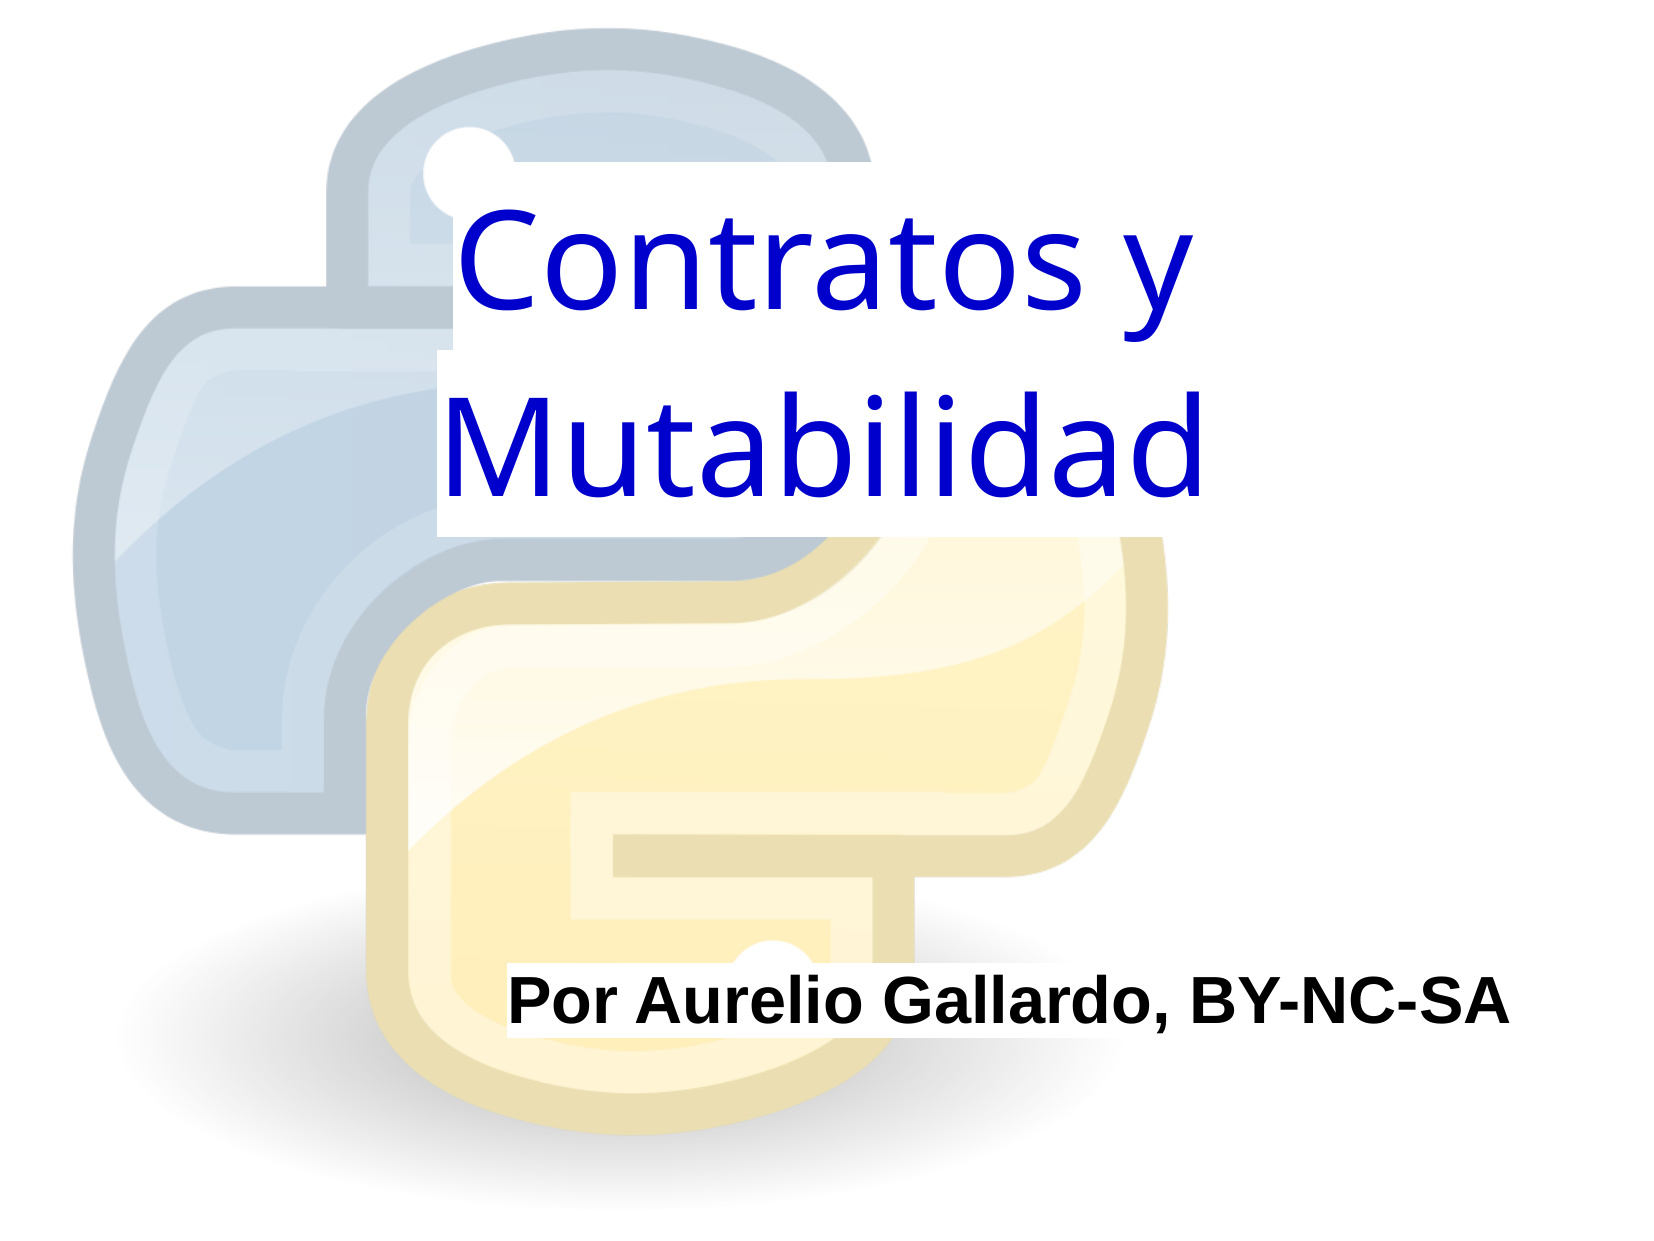

# Contratos y Mutabilidad
Por Aurelio Gallardo, BY-NC-SA